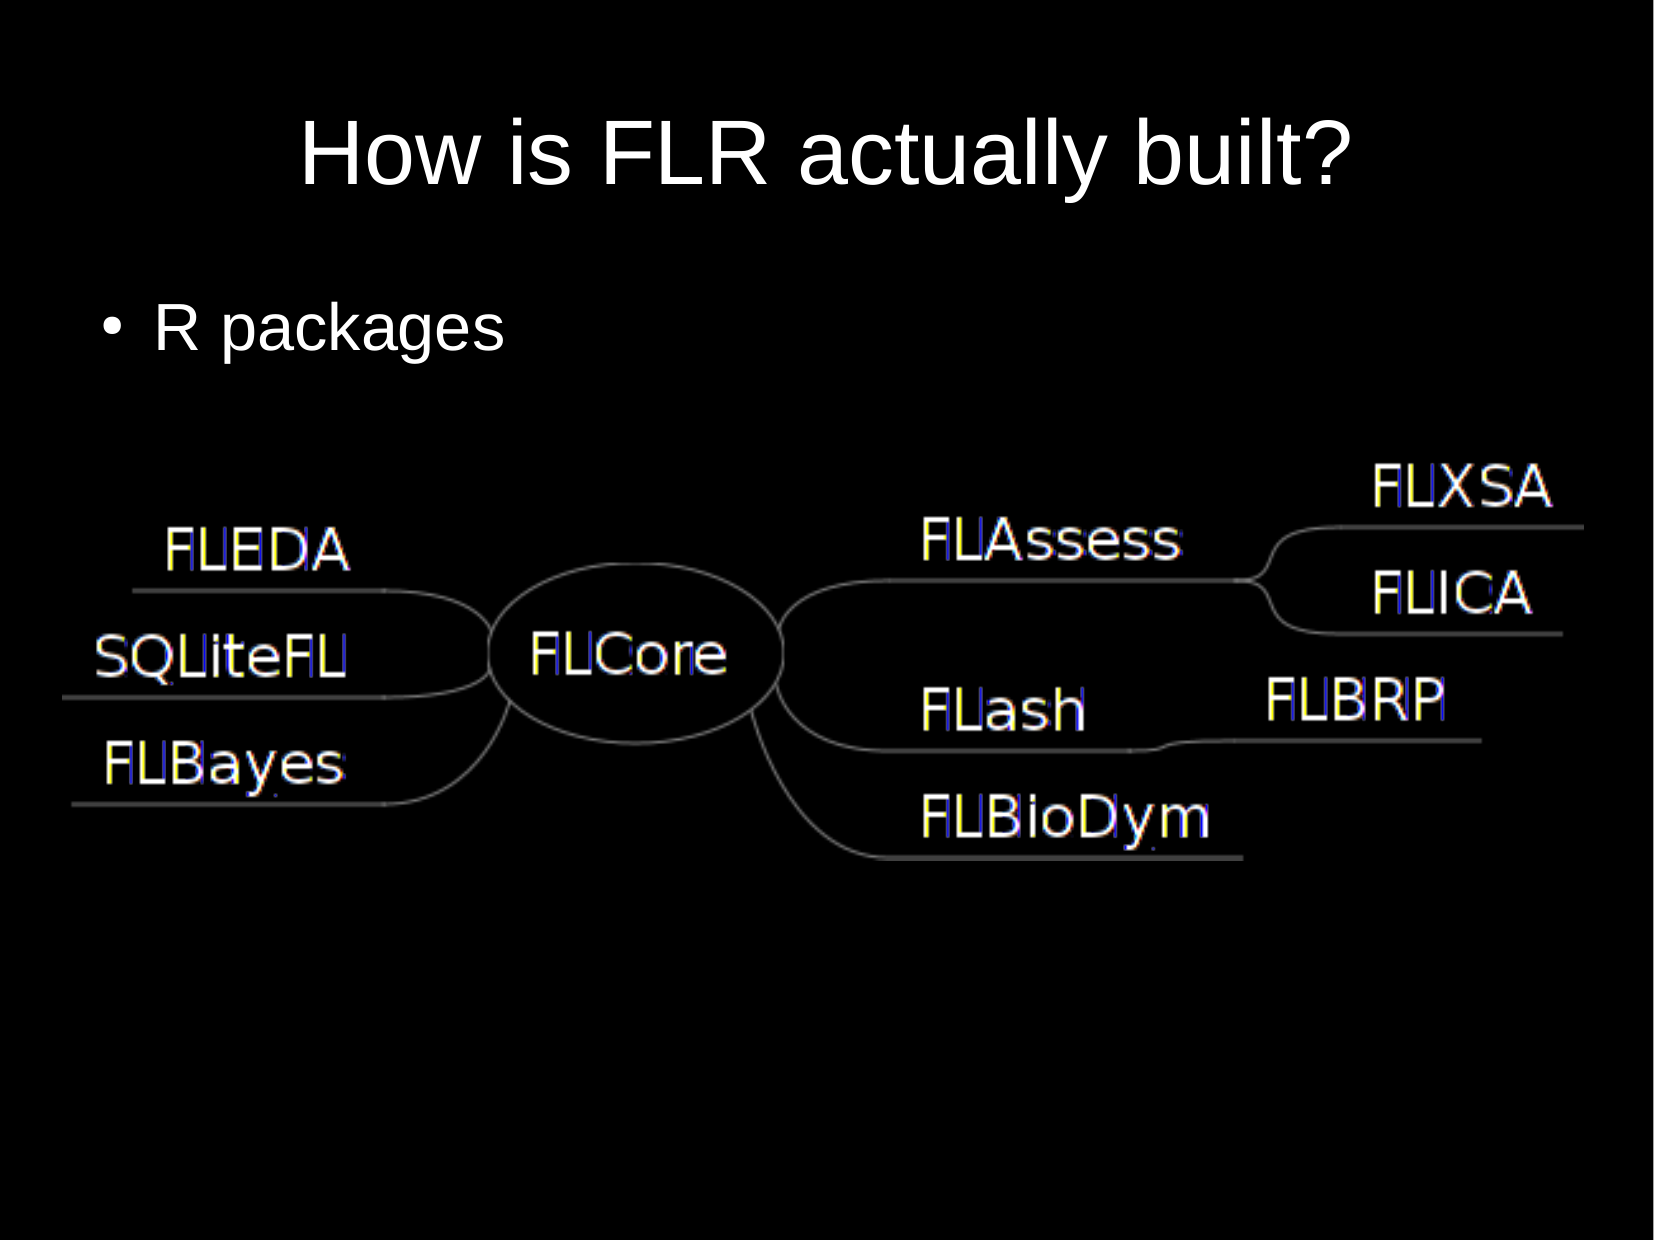

# How is FLR actually built?
R packages